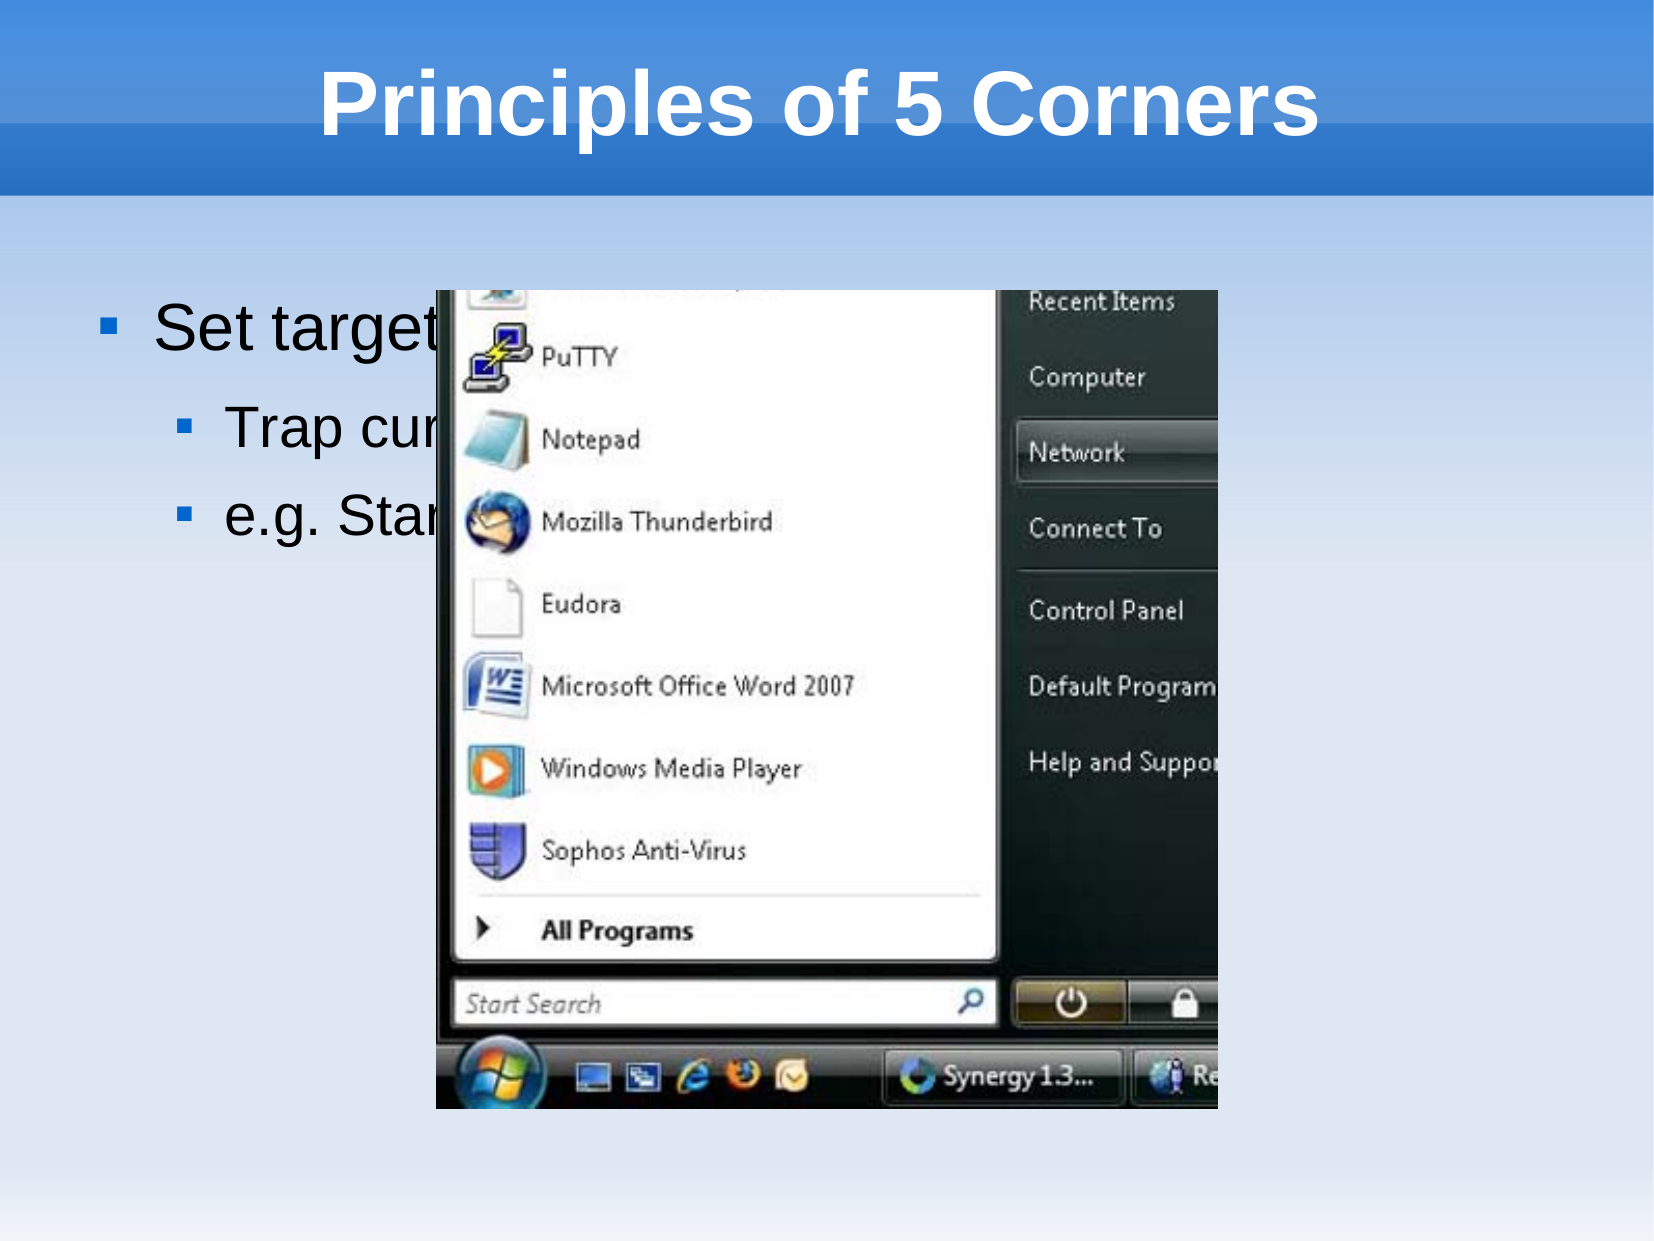

# Principles of 5 Corners
Set target size to infinity
Trap cursor in x and y directions
e.g. Start menu